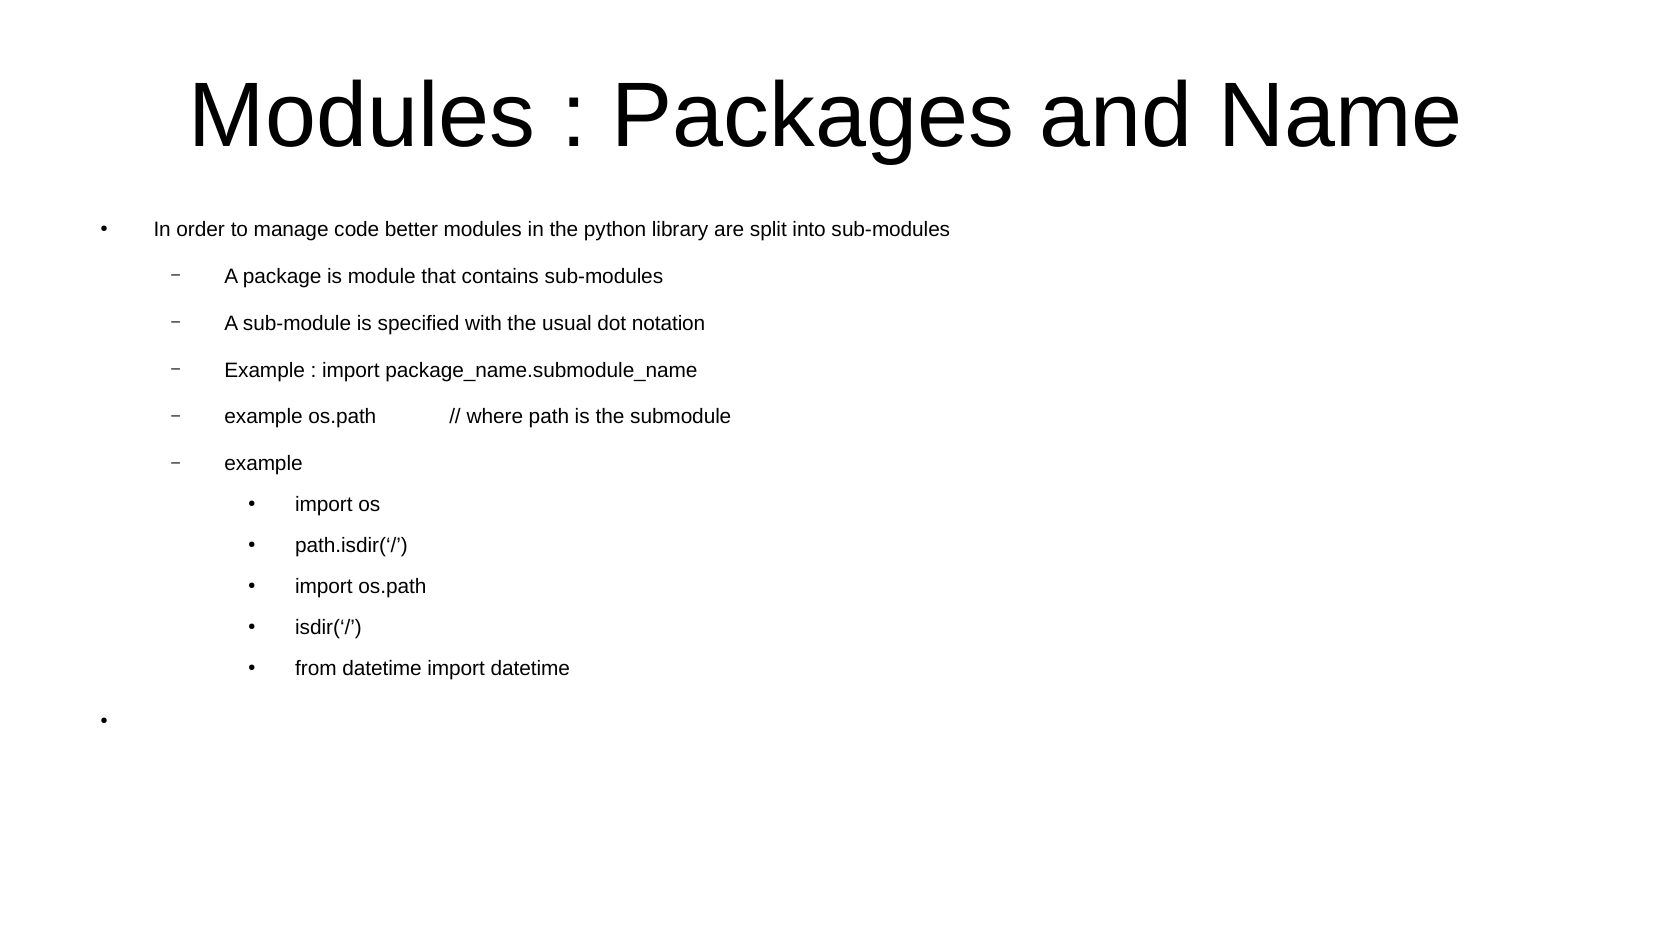

# Modules : Packages and Name
In order to manage code better modules in the python library are split into sub-modules
A package is module that contains sub-modules
A sub-module is specified with the usual dot notation
Example : import package_name.submodule_name
example os.path 	// where path is the submodule
example
import os
path.isdir(‘/’)
import os.path
isdir(‘/’)
from datetime import datetime